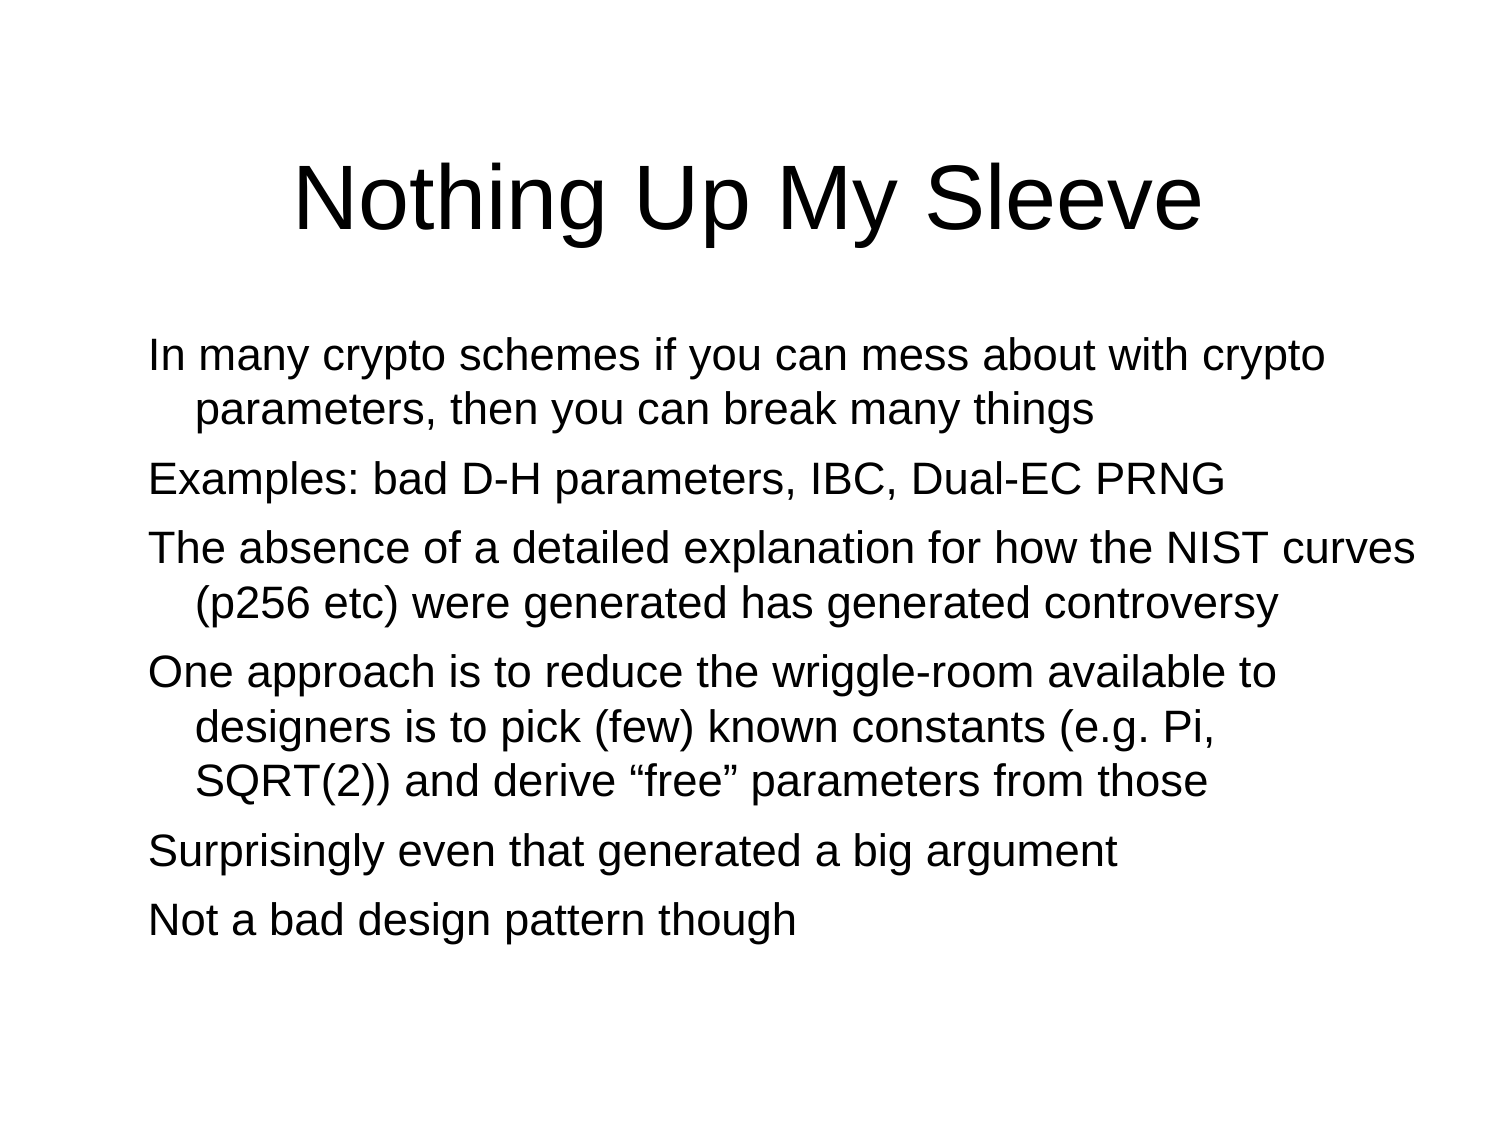

# Nothing Up My Sleeve
In many crypto schemes if you can mess about with crypto parameters, then you can break many things
Examples: bad D-H parameters, IBC, Dual-EC PRNG
The absence of a detailed explanation for how the NIST curves (p256 etc) were generated has generated controversy
One approach is to reduce the wriggle-room available to designers is to pick (few) known constants (e.g. Pi, SQRT(2)) and derive “free” parameters from those
Surprisingly even that generated a big argument
Not a bad design pattern though